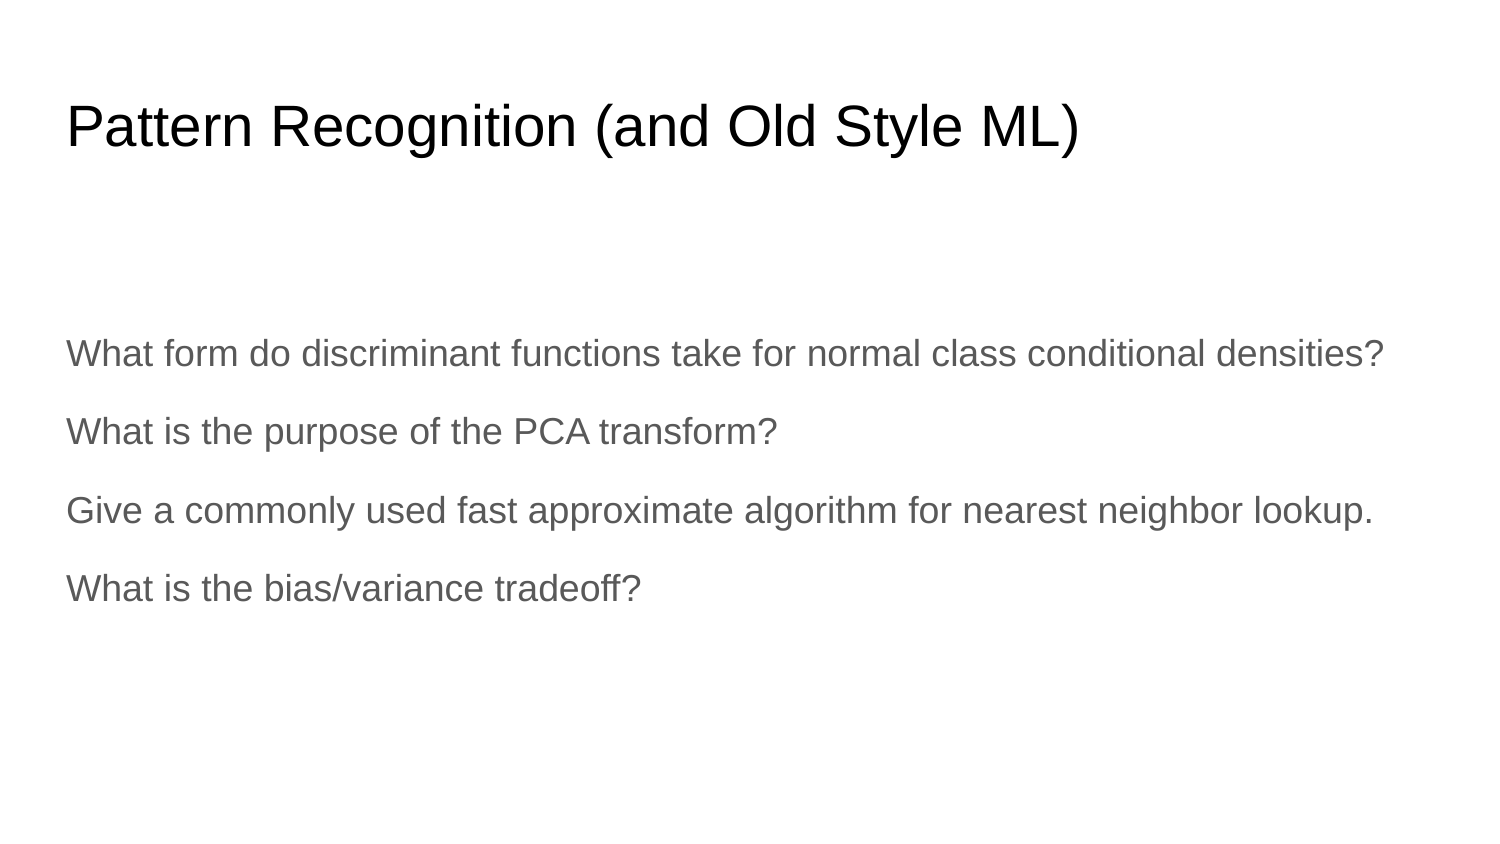

# Pattern Recognition (and Old Style ML)
What form do discriminant functions take for normal class conditional densities?
What is the purpose of the PCA transform?
Give a commonly used fast approximate algorithm for nearest neighbor lookup.
What is the bias/variance tradeoff?